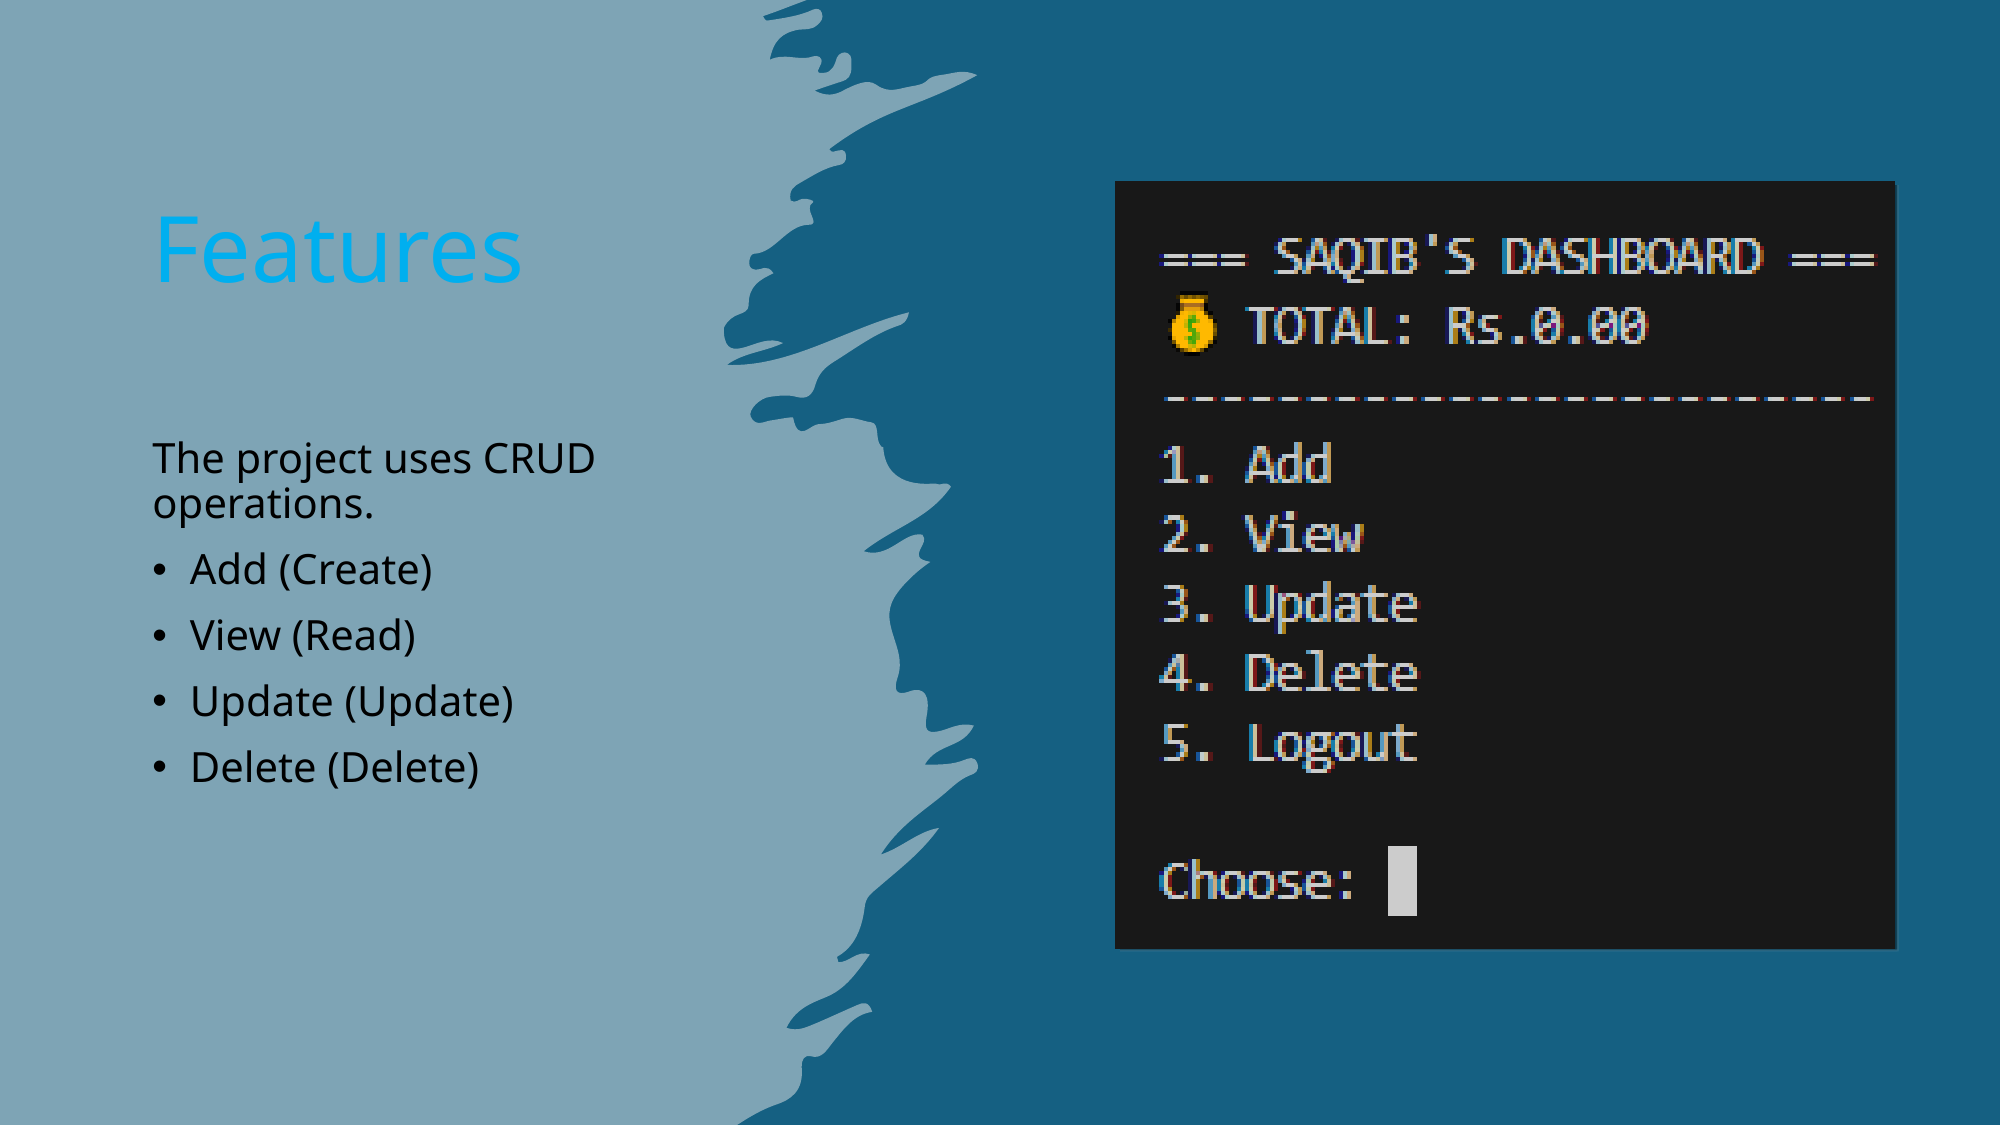

# Features
The project uses CRUD operations.
Add (Create)
View (Read)
Update (Update)
Delete (Delete)